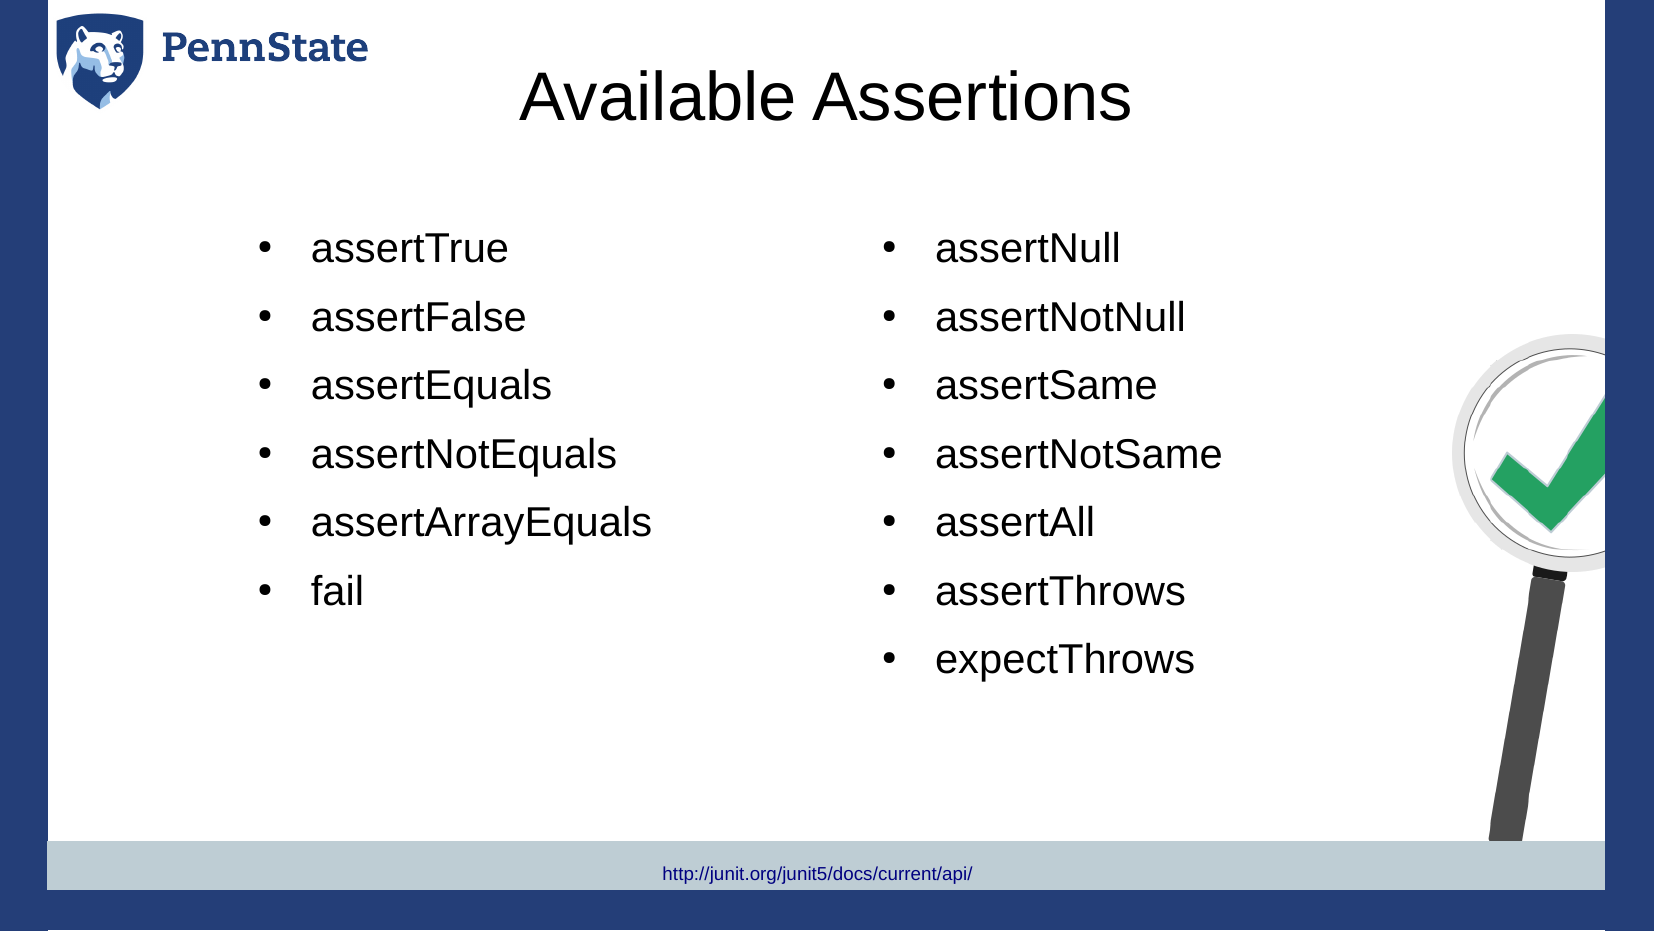

# Available Assertions
assertTrue
assertFalse
assertEquals
assertNotEquals
assertArrayEquals
fail
assertNull
assertNotNull
assertSame
assertNotSame
assertAll
assertThrows
expectThrows
http://junit.org/junit5/docs/current/api/